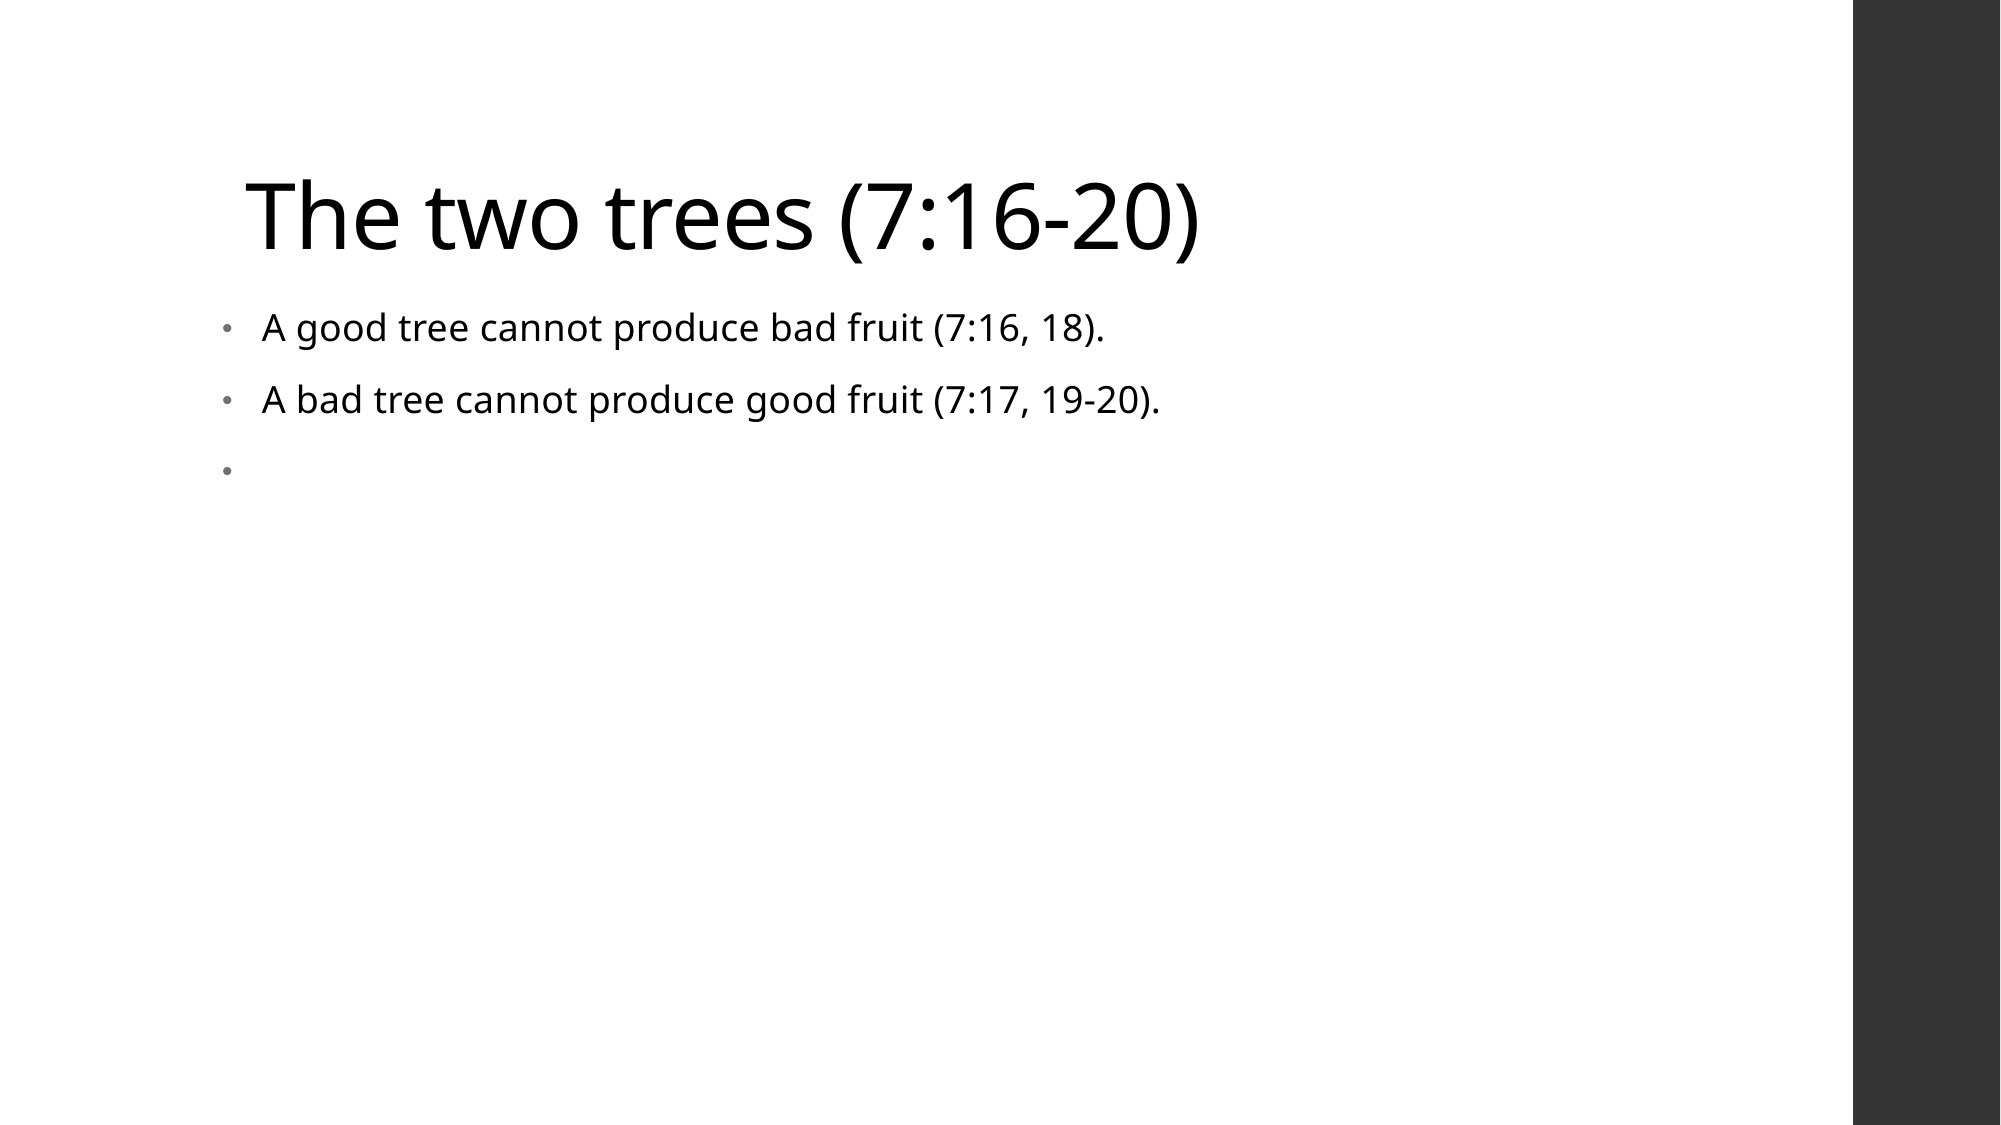

# The two trees (7:16-20)
 A good tree cannot produce bad fruit (7:16, 18).
 A bad tree cannot produce good fruit (7:17, 19-20).